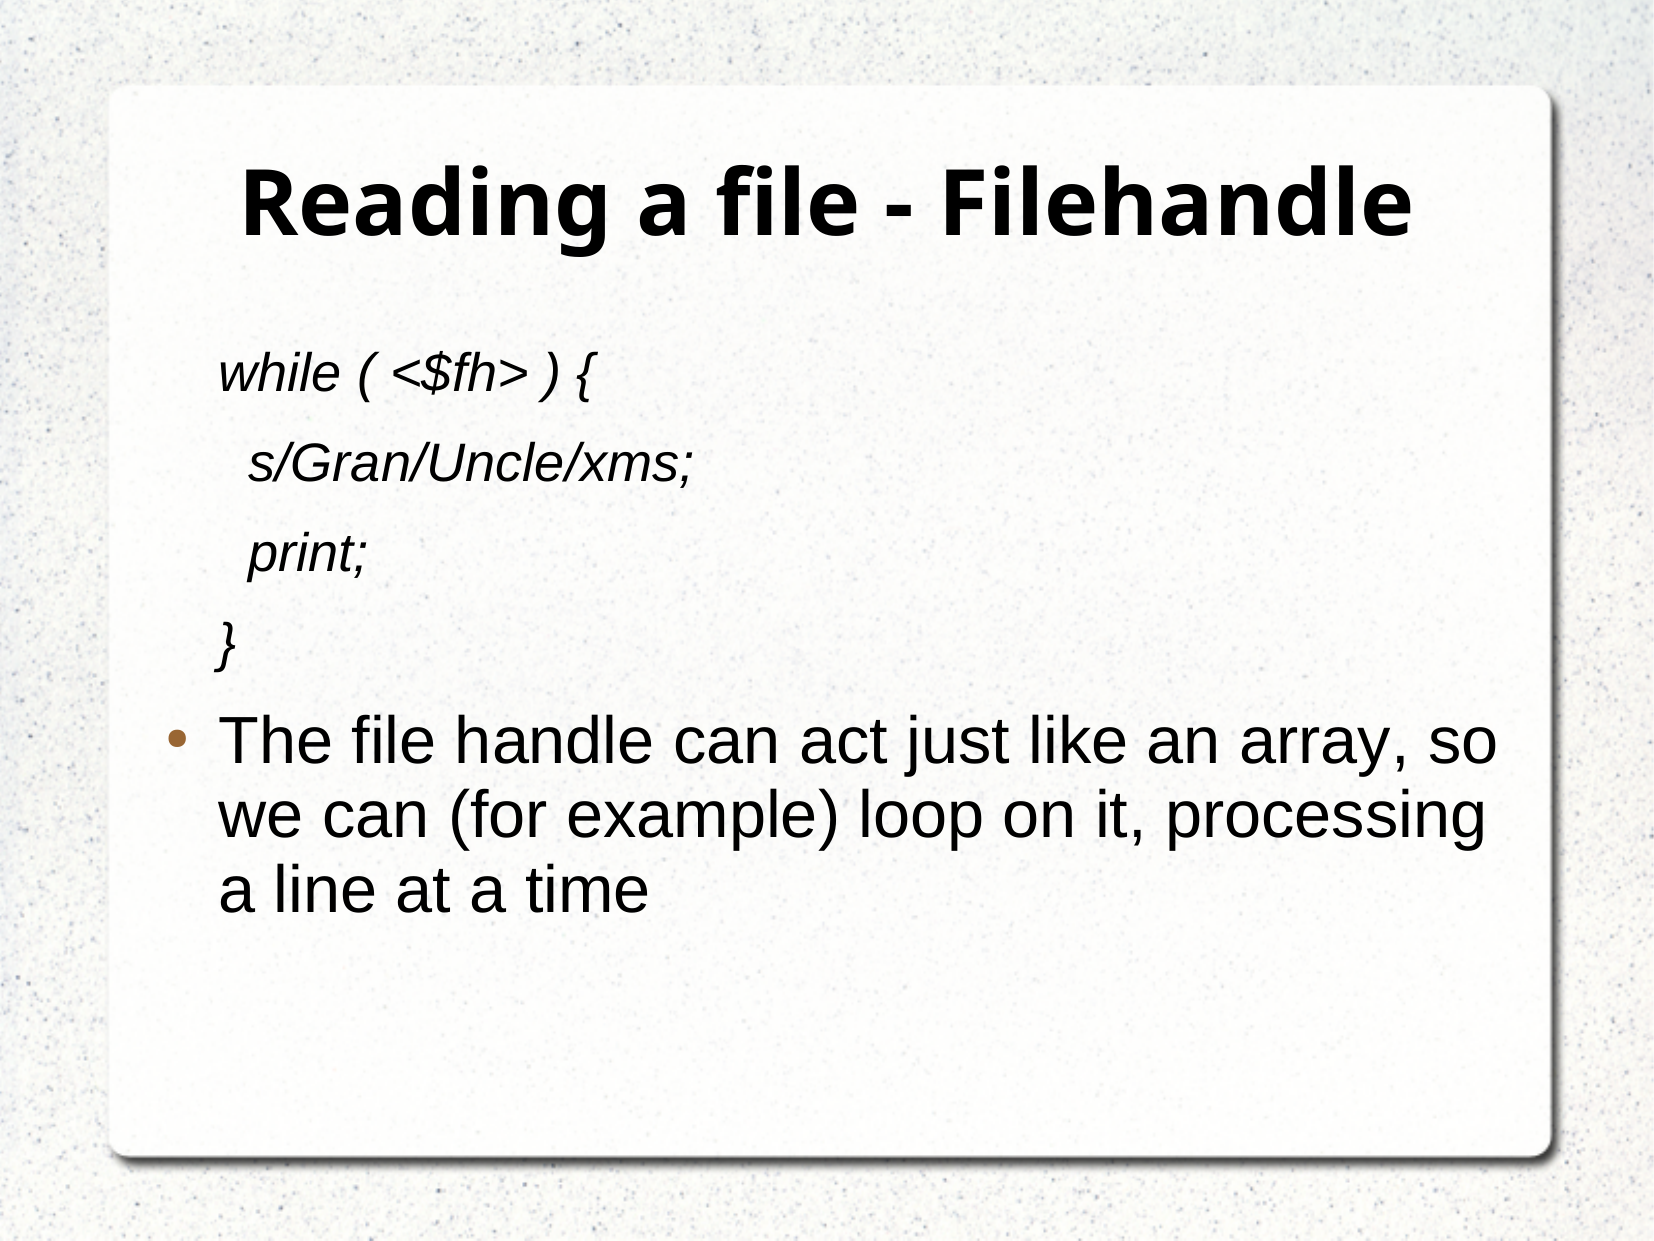

# Reading a file - Filehandle
while ( <$fh> ) {
 s/Gran/Uncle/xms;
 print;
}
The file handle can act just like an array, so we can (for example) loop on it, processing a line at a time